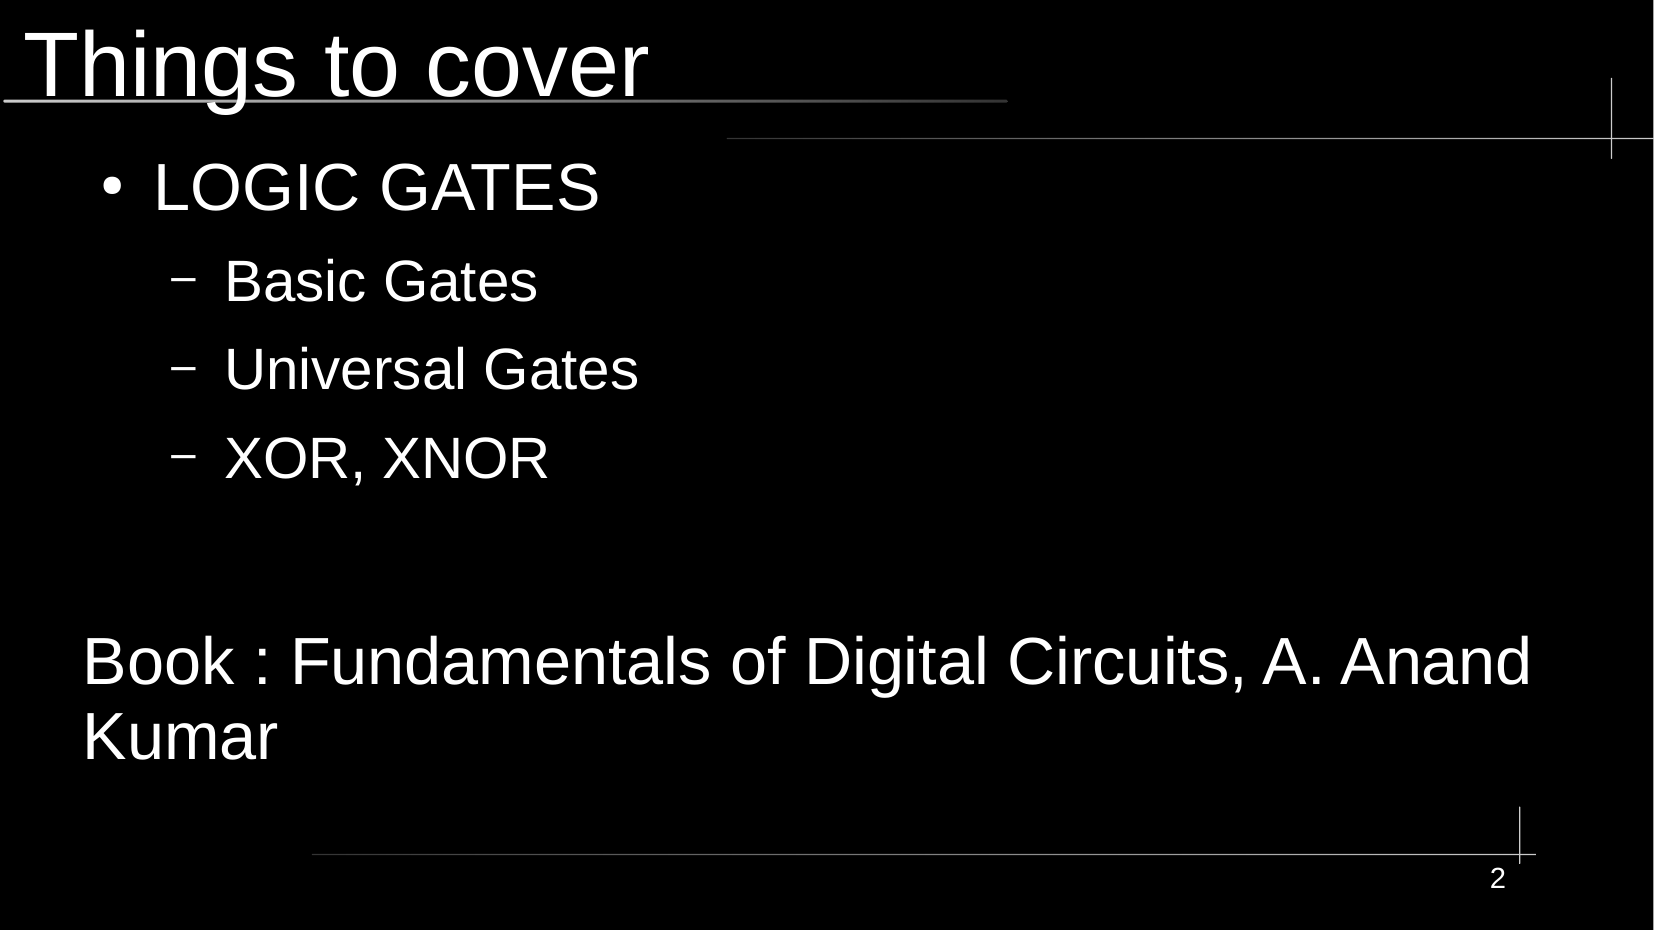

# Things to cover
LOGIC GATES
Basic Gates
Universal Gates
XOR, XNOR
Book : Fundamentals of Digital Circuits, A. Anand Kumar
2